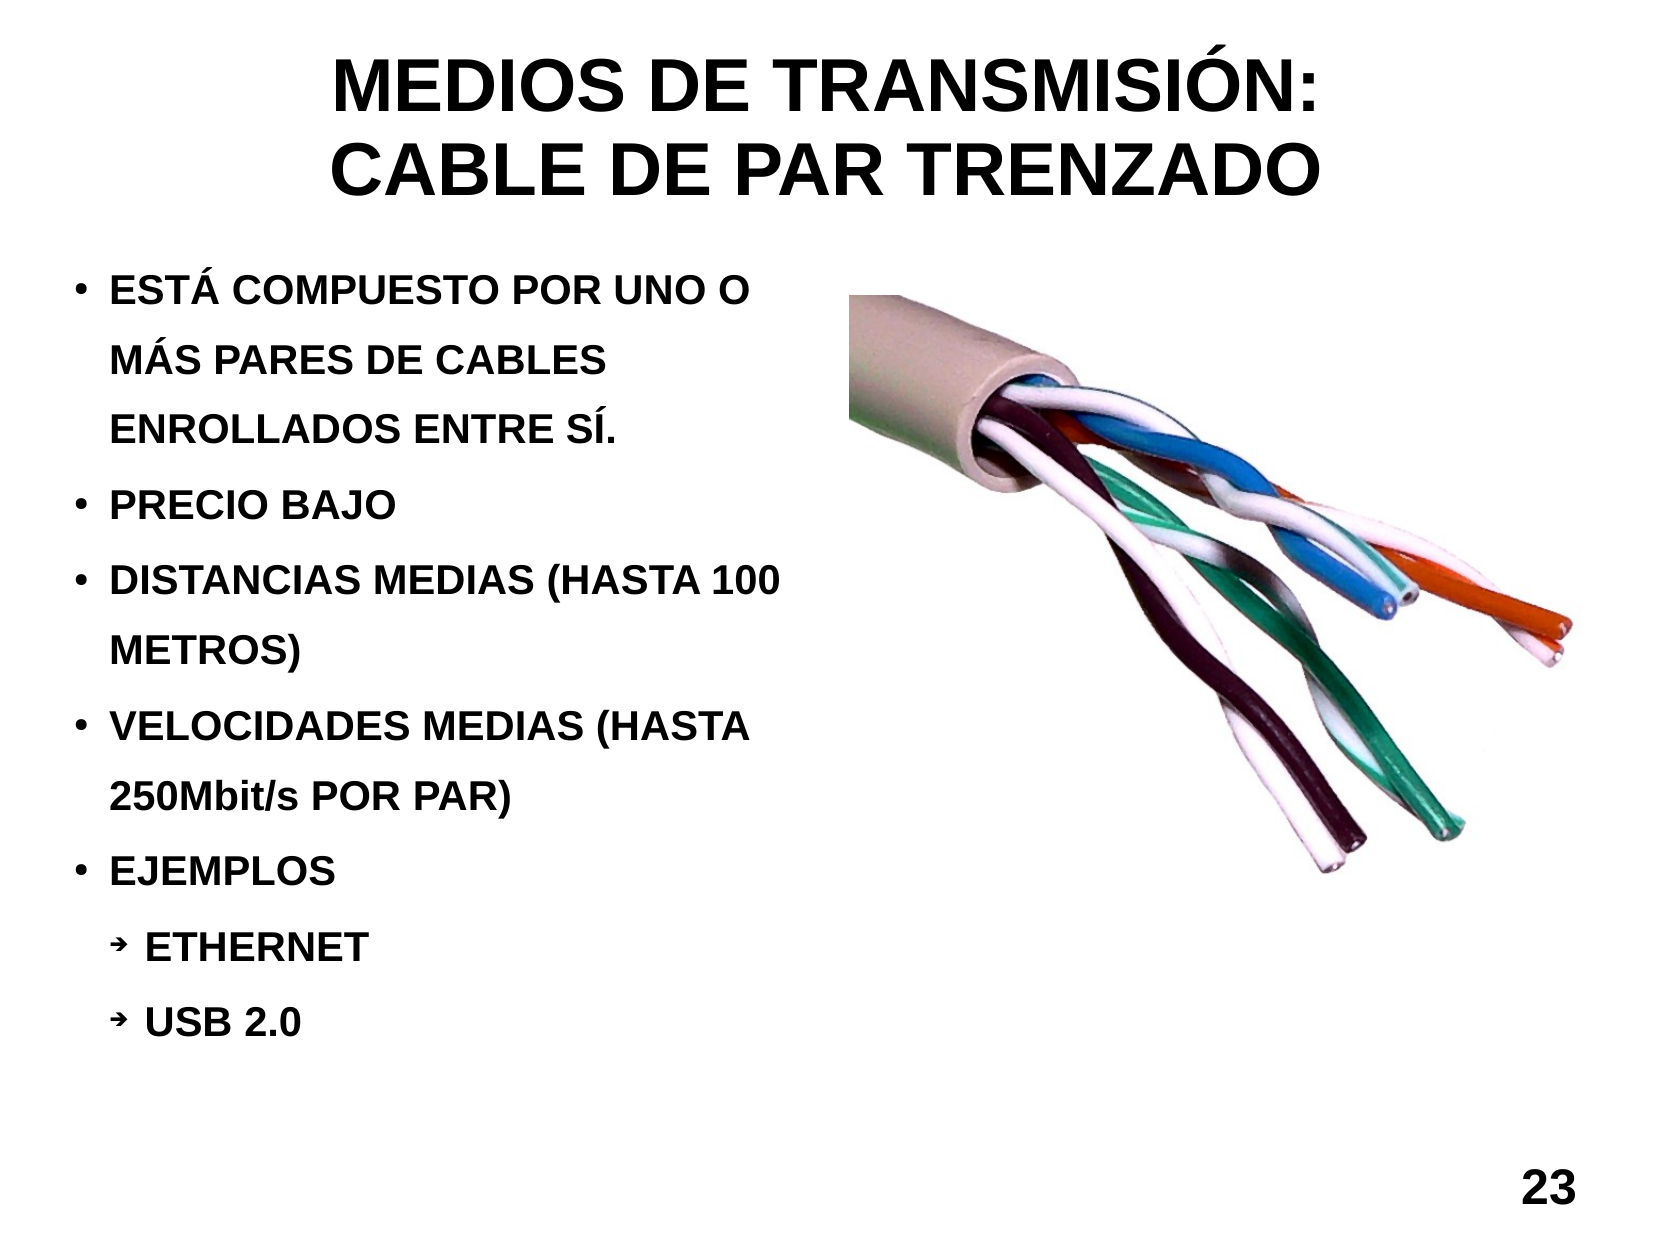

# MEDIOS DE TRANSMISIÓN: CABLE DE PAR TRENZADO
ESTÁ COMPUESTO POR UNO O MÁS PARES DE CABLES ENROLLADOS ENTRE SÍ.
PRECIO BAJO
DISTANCIAS MEDIAS (HASTA 100 METROS)
VELOCIDADES MEDIAS (HASTA 250Mbit/s POR PAR)
EJEMPLOS
ETHERNET
USB 2.0